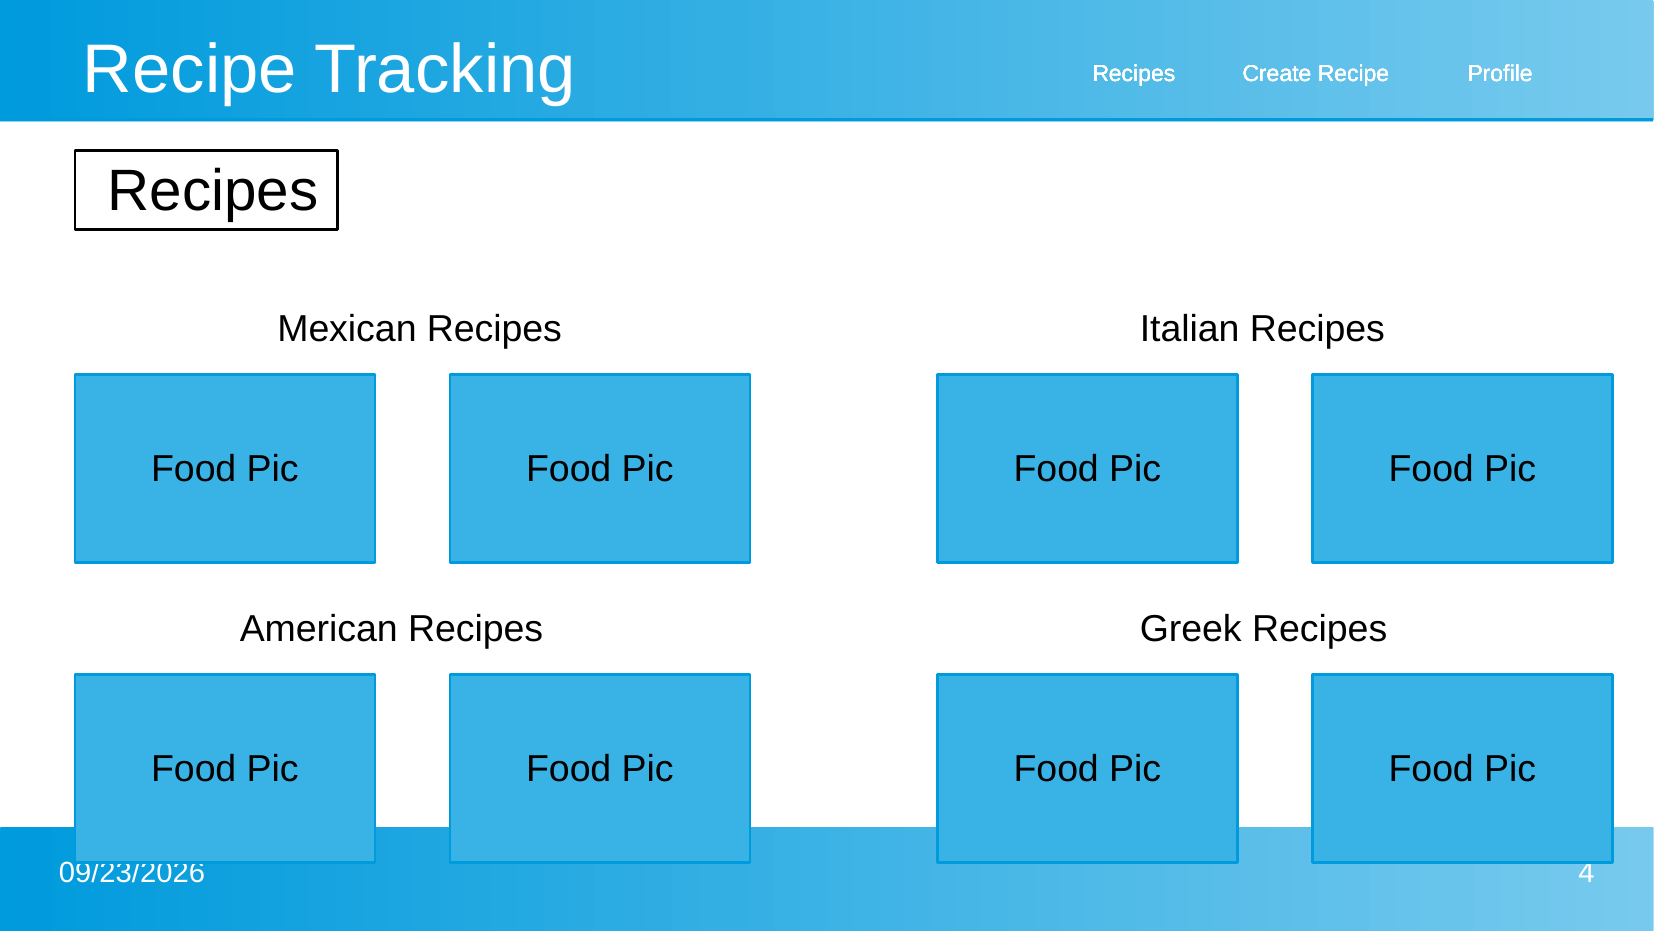

# Recipe Tracking
Recipes	Create Recipe		Profile
Recipes	Create Recipe		Profile
Recipes	Create Recipe		Profile
Recipes	Create Recipe		Profile
Recipes
Mexican Recipes
Italian Recipes
Food Pic
Food Pic
Food Pic
Food Pic
American Recipes
Greek Recipes
Food Pic
Food Pic
Food Pic
Food Pic
4